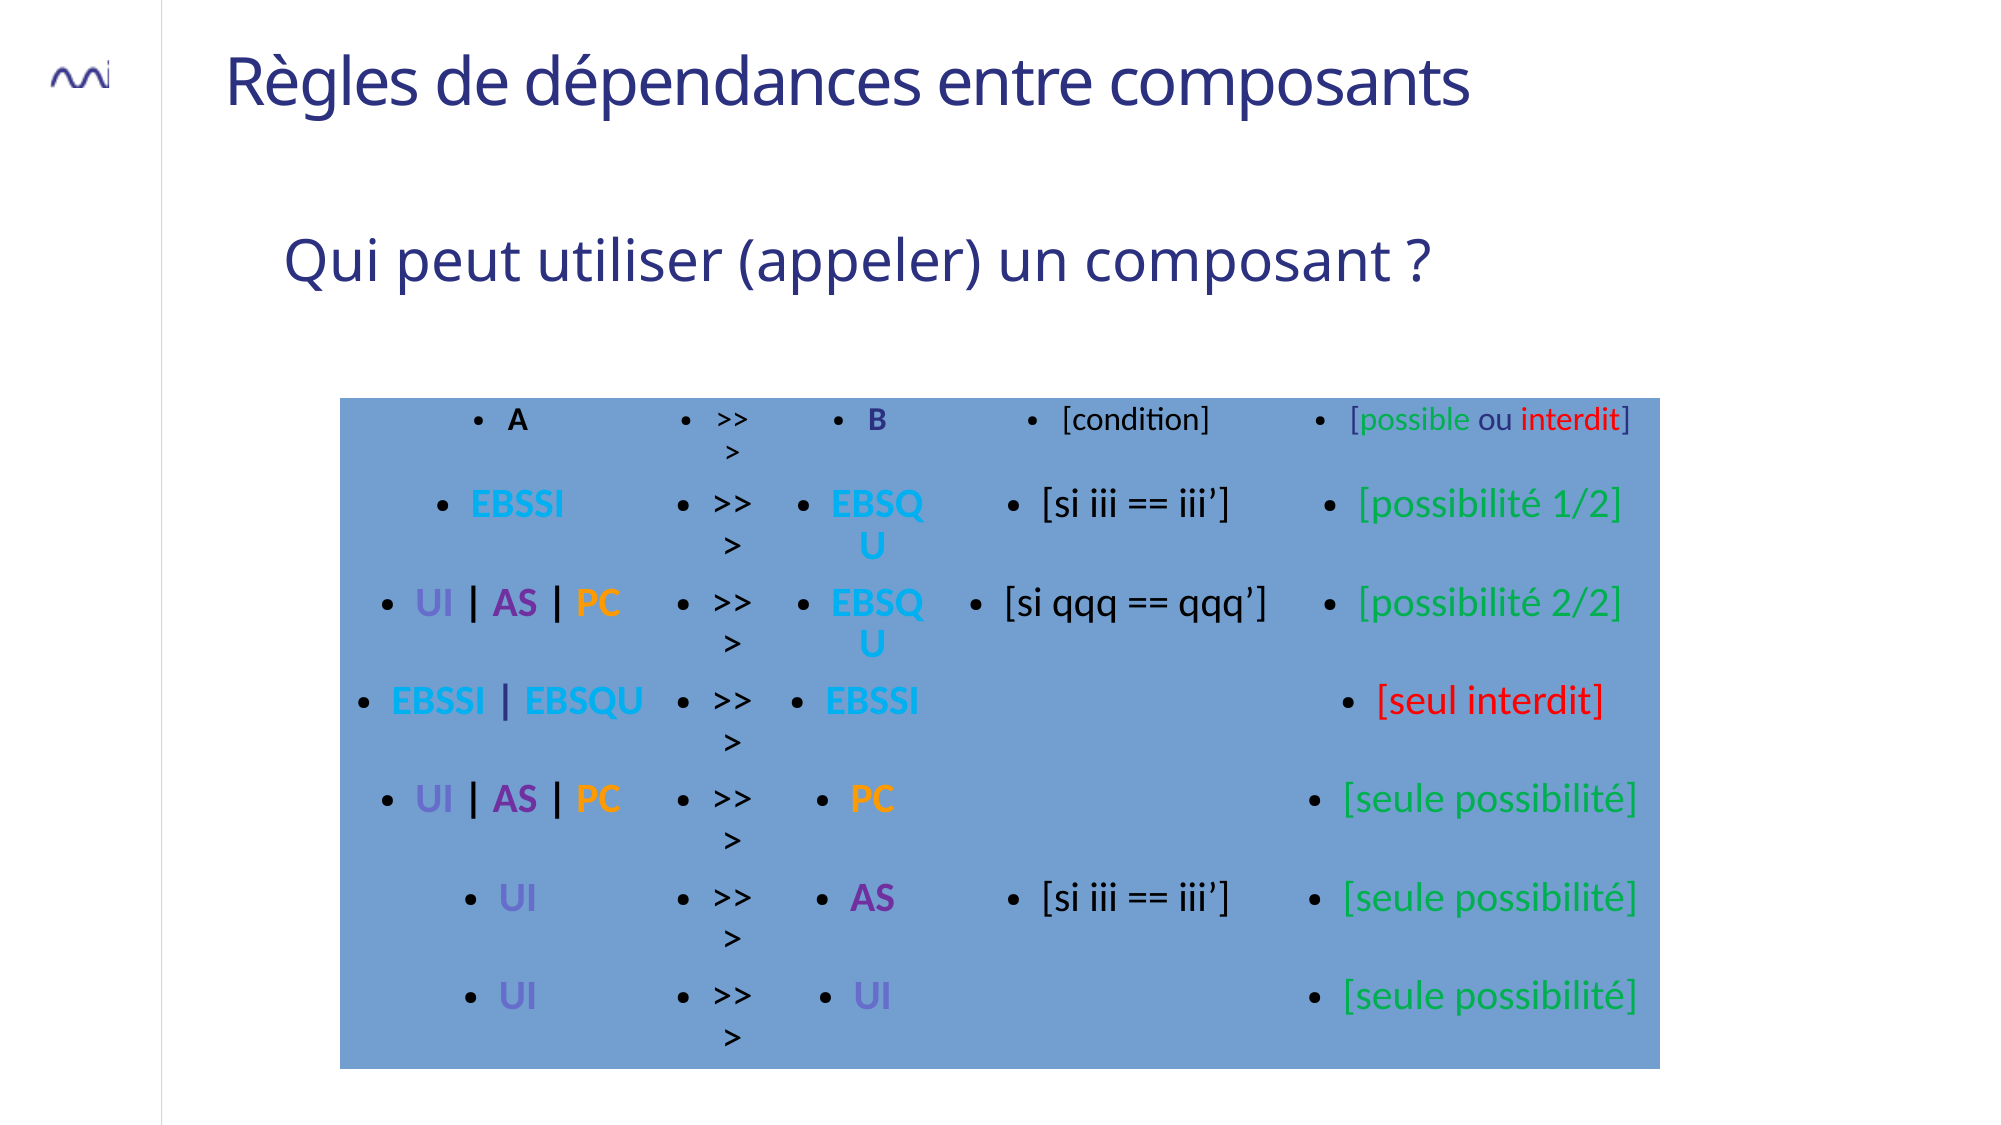

# Règles de dépendances entre composants
Qui peut utiliser (appeler) un composant ?
| A | >>> | B | [condition] | [possible ou interdit] |
| --- | --- | --- | --- | --- |
| EBSSI | >>> | EBSQU | [si iii == iii’] | [possibilité 1/2] |
| UI | AS | PC | >>> | EBSQU | [si qqq == qqq’] | [possibilité 2/2] |
| EBSSI | EBSQU | >>> | EBSSI | | [seul interdit] |
| UI | AS | PC | >>> | PC | | [seule possibilité] |
| UI | >>> | AS | [si iii == iii’] | [seule possibilité] |
| UI | >>> | UI | | [seule possibilité] |